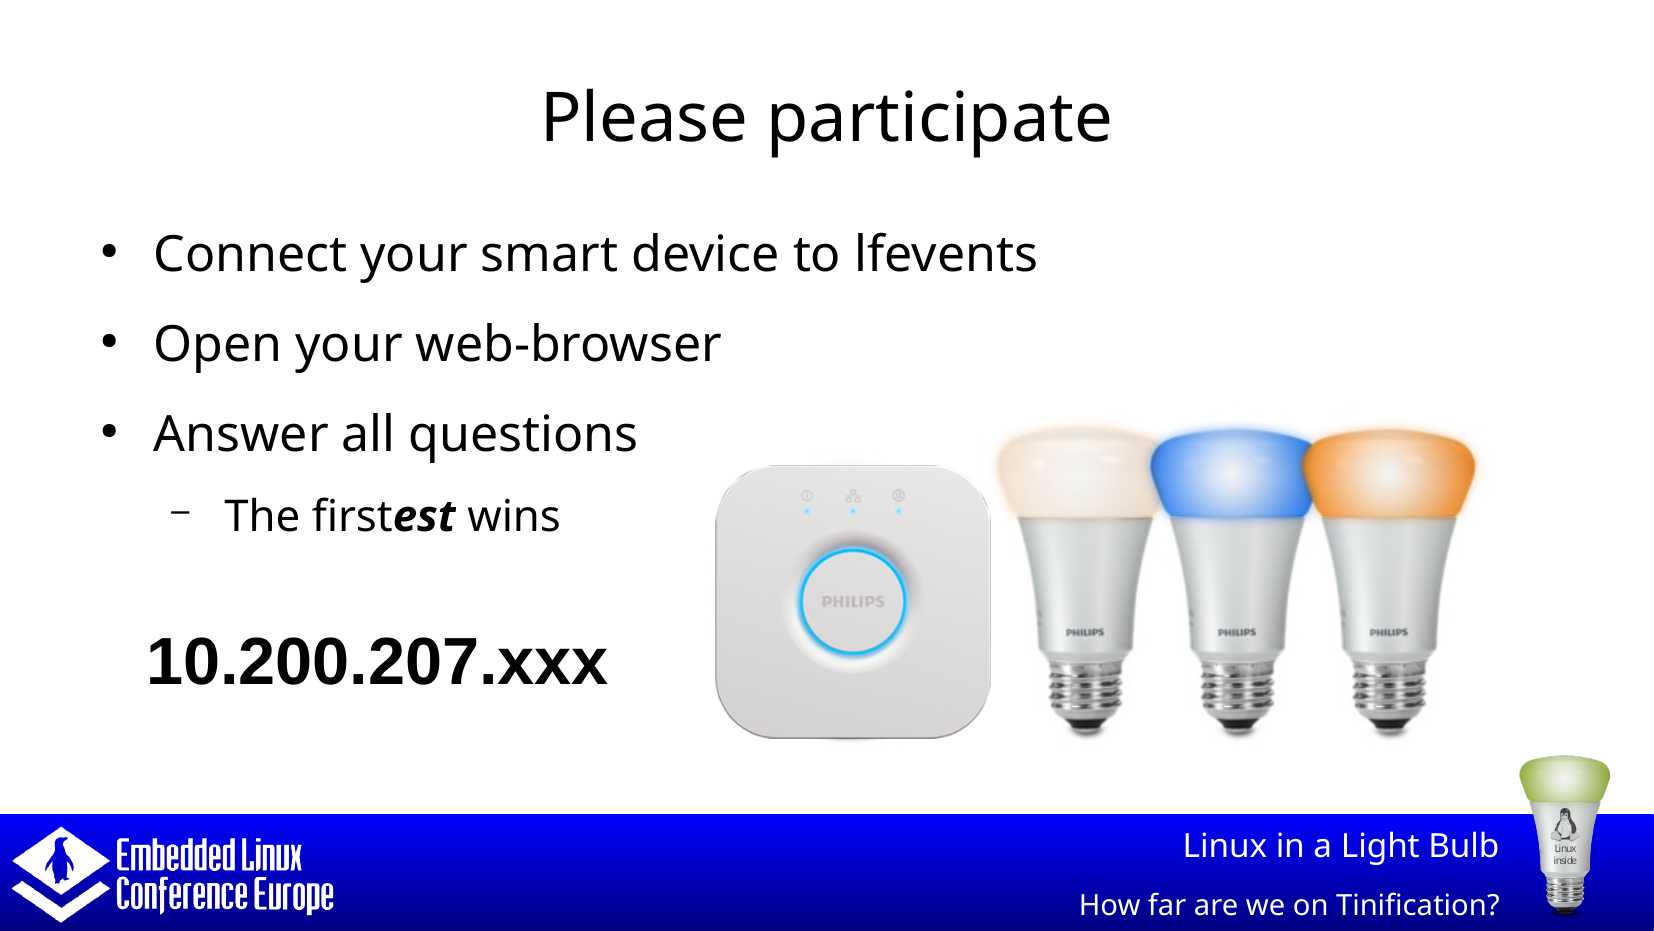

# Please participate
Connect your smart device to lfevents
Open your web-browser
Answer all questions
The firstest wins
10.200.207.xxx
Linux in a Light Bulb